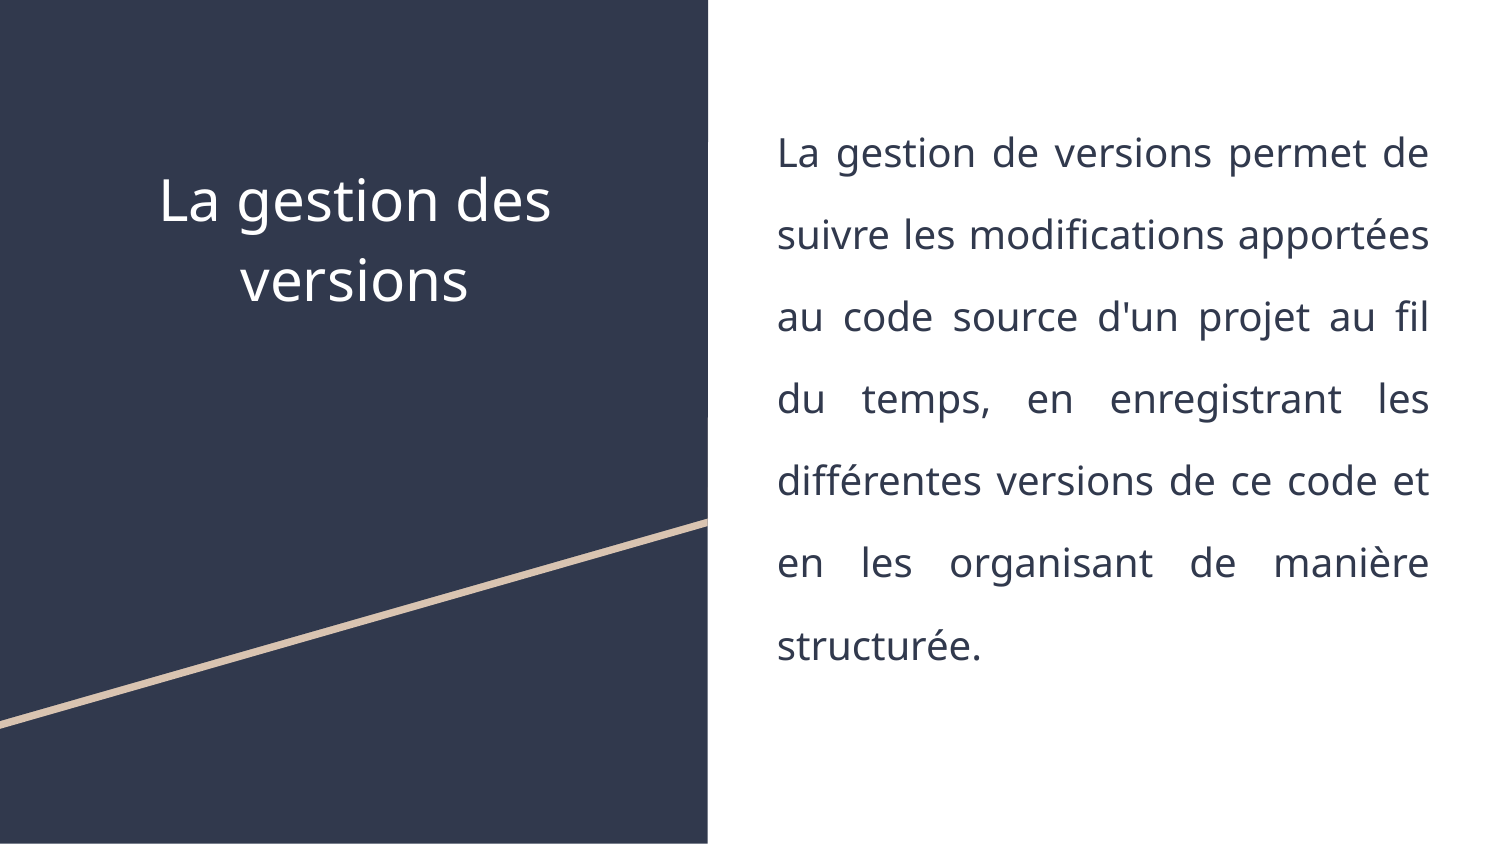

La gestion de versions permet de suivre les modifications apportées au code source d'un projet au fil du temps, en enregistrant les différentes versions de ce code et en les organisant de manière structurée.
# La gestion des versions